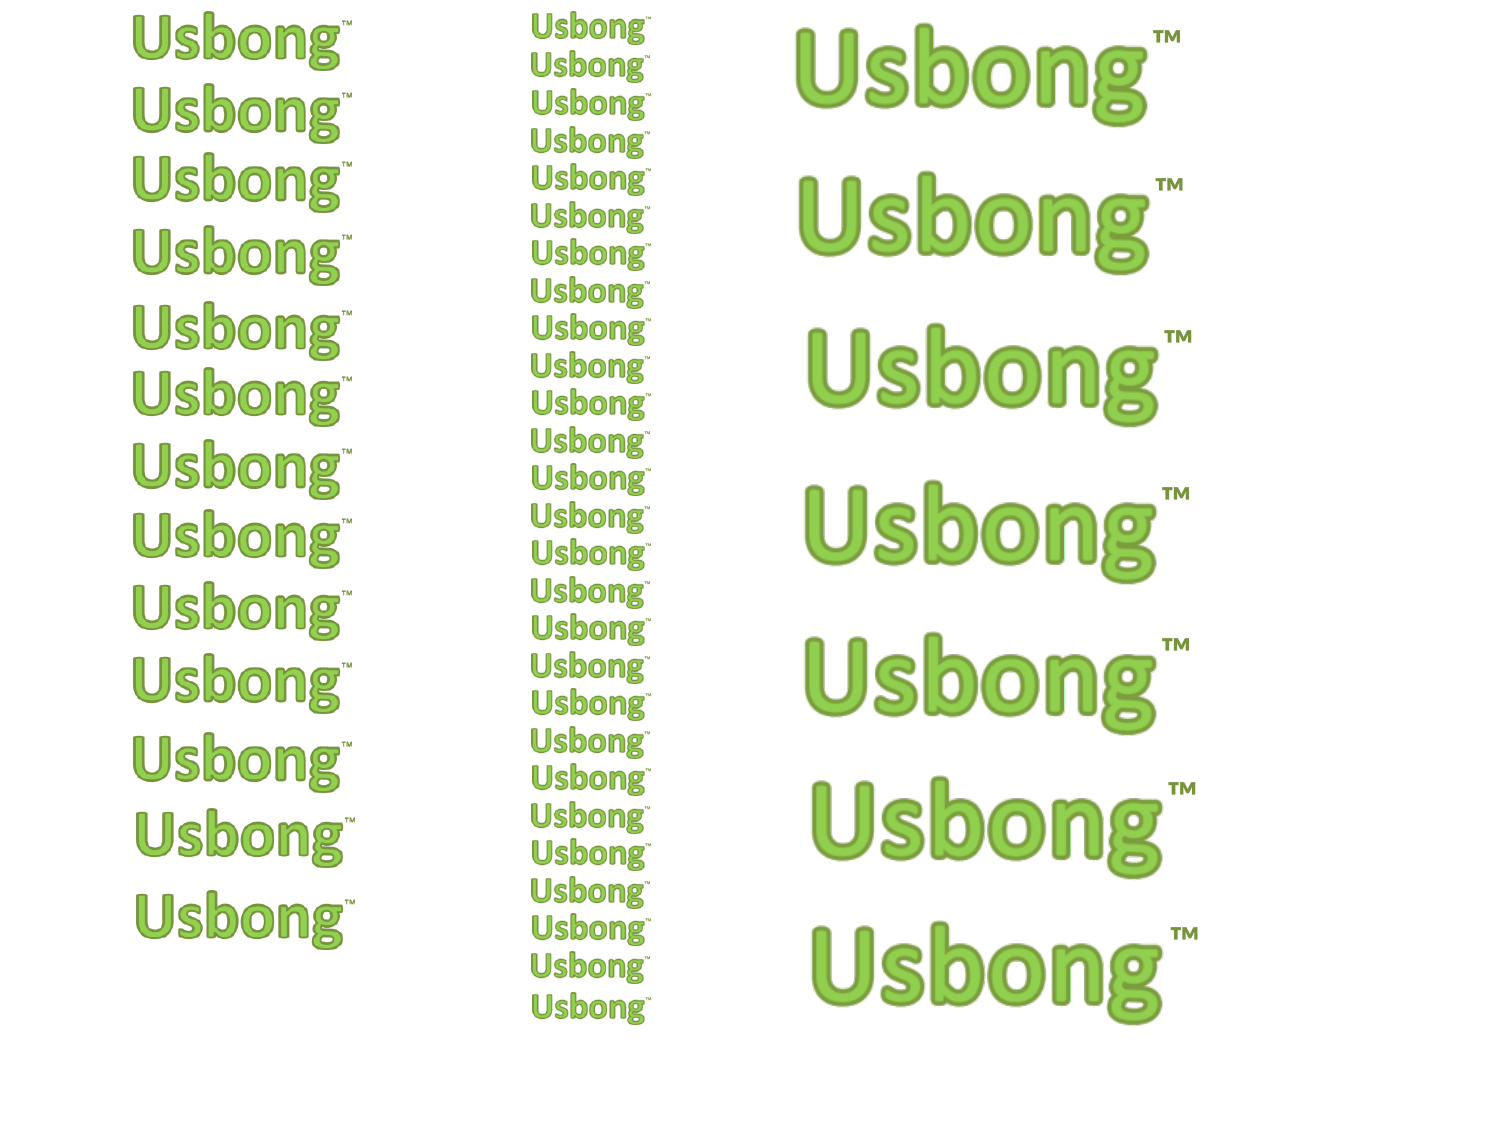

™
™
™
™
™
™
™